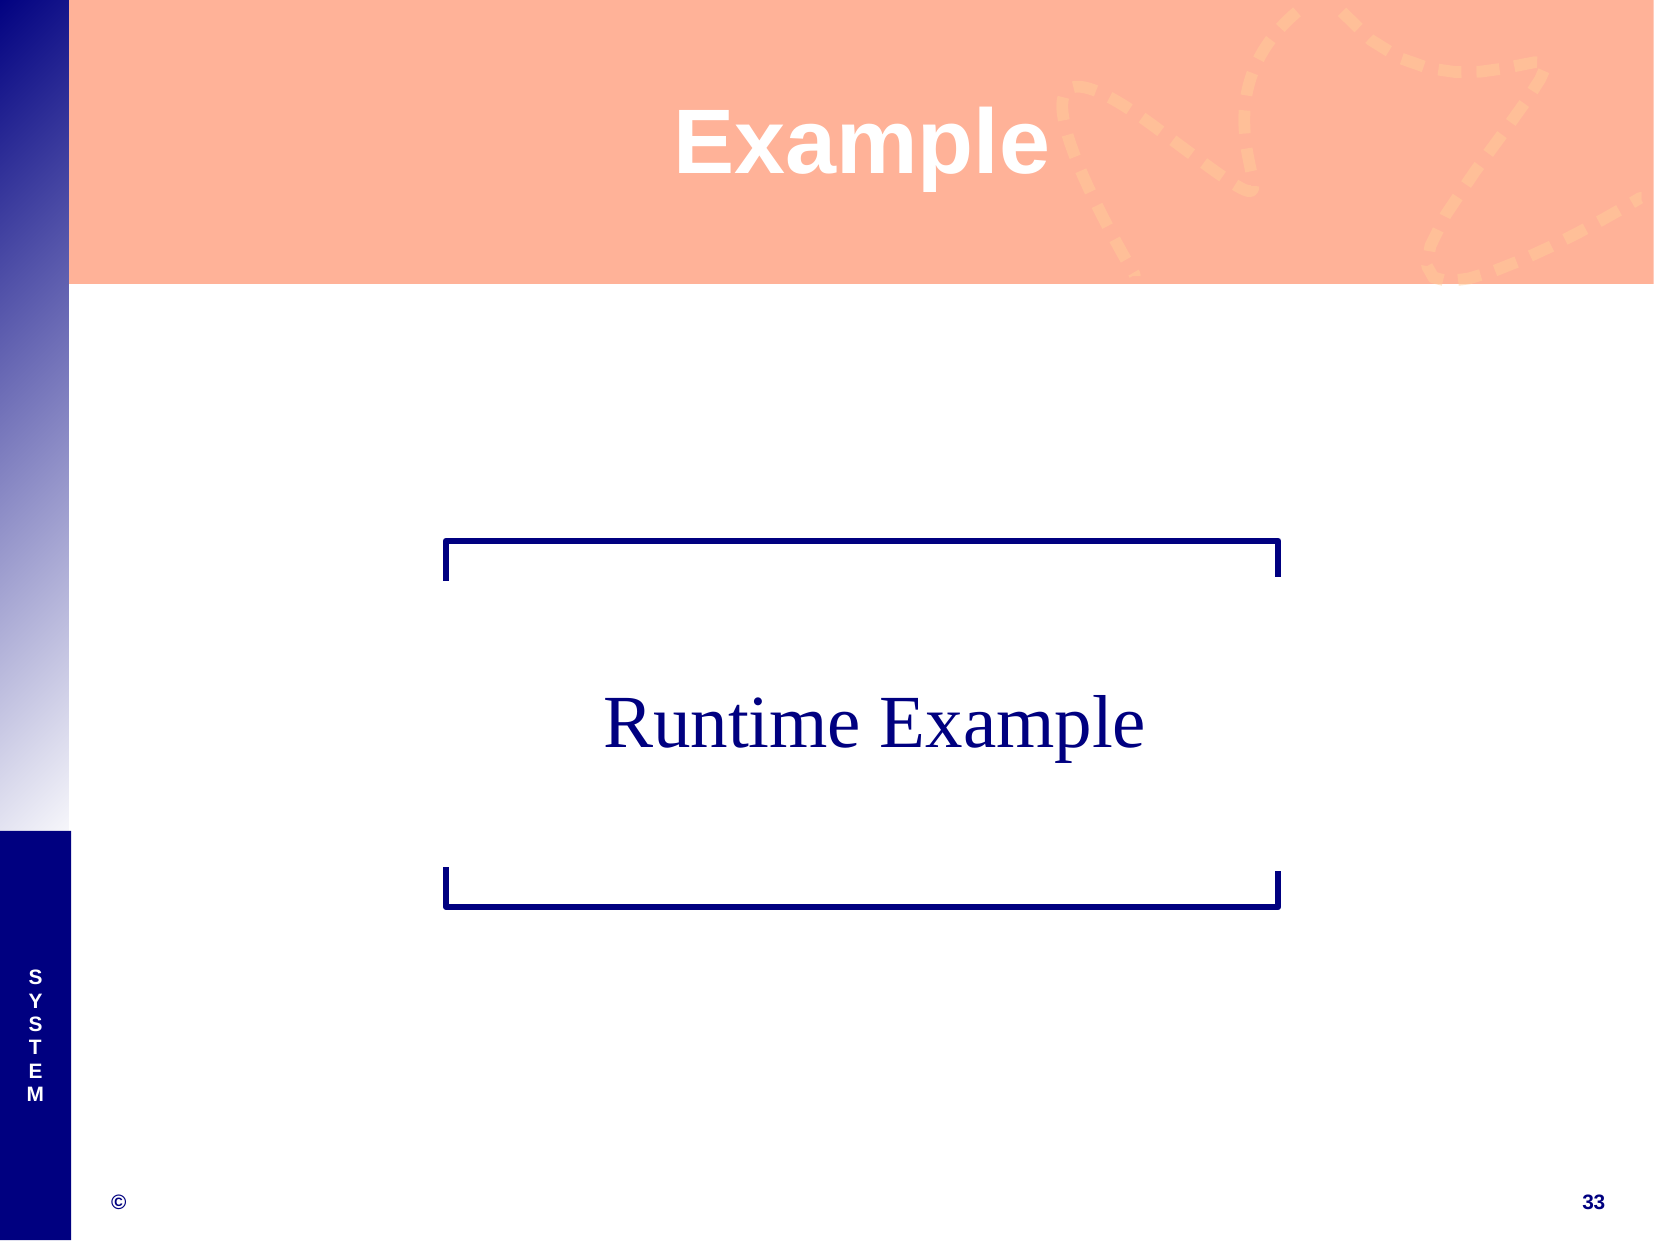

# Example
Runtime Example
S
Y
S
T
E
M